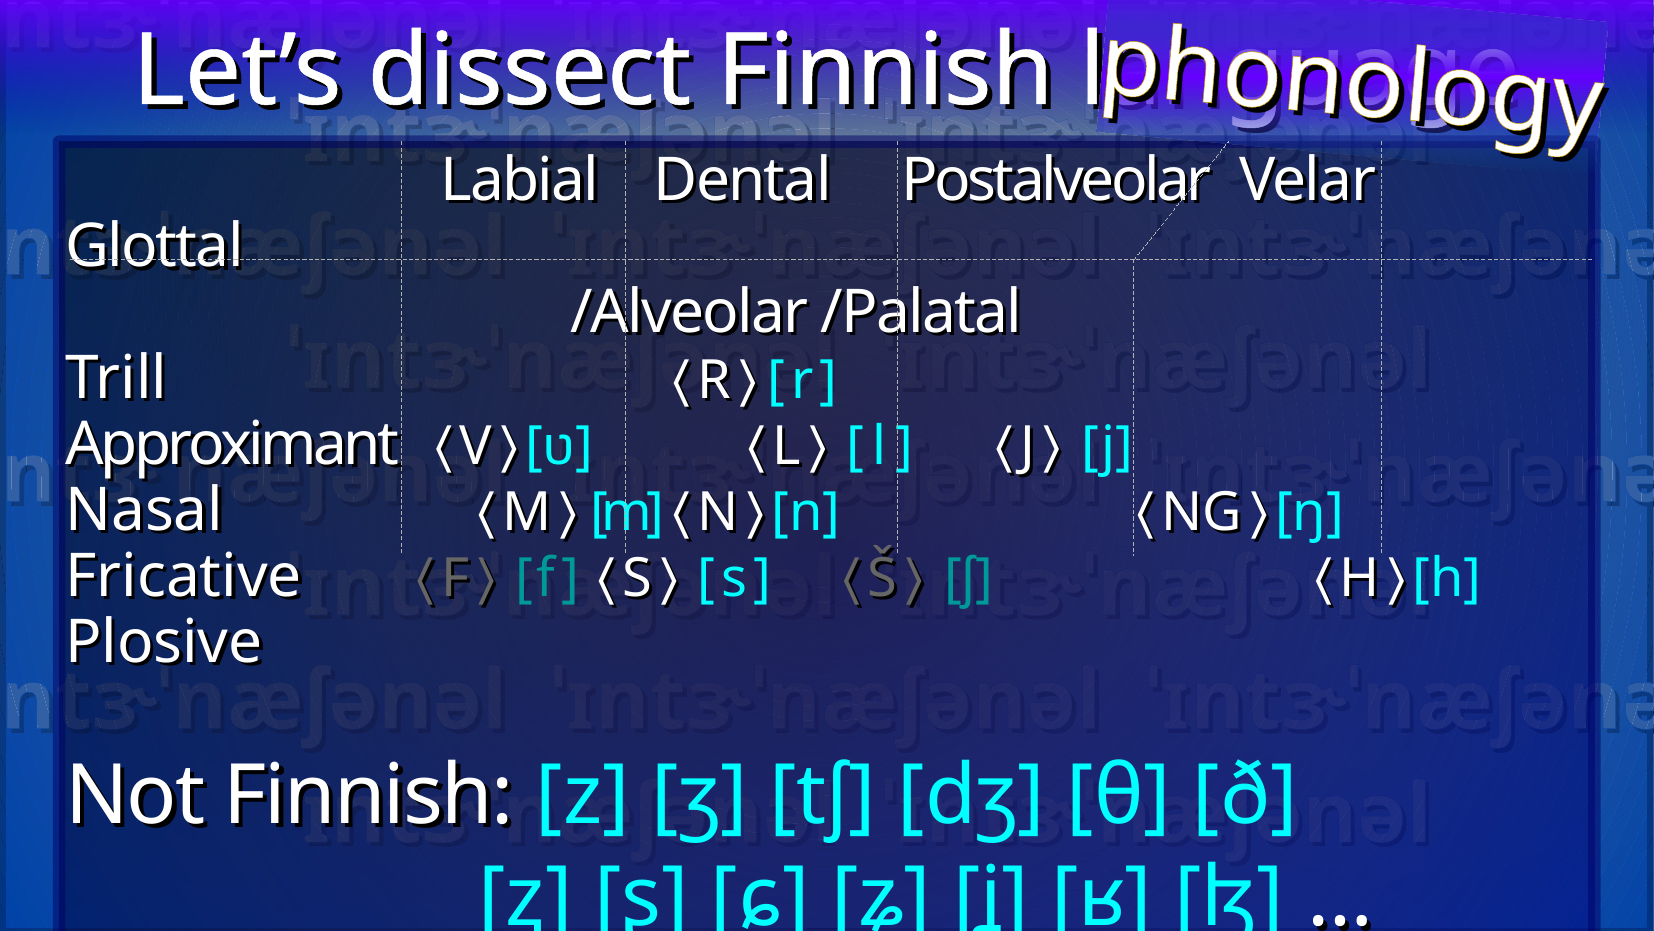

# Let’s dissect Finnish language
phonology
ˈɪntɝˈnæʃənəl ˈɪntɝˈnæʃənəl ˈɪntɝˈnæʃənəl
 ˈɪntɝˈnæʃənəl ˈɪntɝˈnæʃənəl
ˈɪntɝˈnæʃənəl ˈɪntɝˈnæʃənəl ˈɪntɝˈnæʃənəl
 ˈɪntɝˈnæʃənəl ˈɪntɝˈnæʃənəl
ˈɪntɝˈnæʃənəl ˈɪntɝˈnæʃənəl ˈɪntɝˈnæʃənəl
 ˈɪntɝˈnæʃənəl ˈɪntɝˈnæʃənəl
ˈɪntɝˈnæʃənəl ˈɪntɝˈnæʃənəl ˈɪntɝˈnæʃənəl
 ˈɪntɝˈnæʃənəl ˈɪntɝˈnæʃənəl
					Labial Dental Postalveolar Velar Glottal
 /Alveolar /Palatal
Trill							⟨R⟩ [r]
Approximant ⟨V⟩[ʋ]		⟨L⟩ [l]	 ⟨J⟩ [j]
Nasal			 ⟨M⟩	[m]	⟨N⟩[n]				 ⟨NG⟩[ŋ]
Fricative	 ⟨F⟩	[f]	⟨S⟩ [s]	 ⟨Š⟩ [ʃ]				 ⟨H⟩[h]
Plosive
Not Finnish: [z] [ʒ] [tʃ] [dʒ] [θ] [ð]
 [ʐ] [ʂ] [ɕ] [ʑ] [ʝ] [ʁ] [ɮ] …